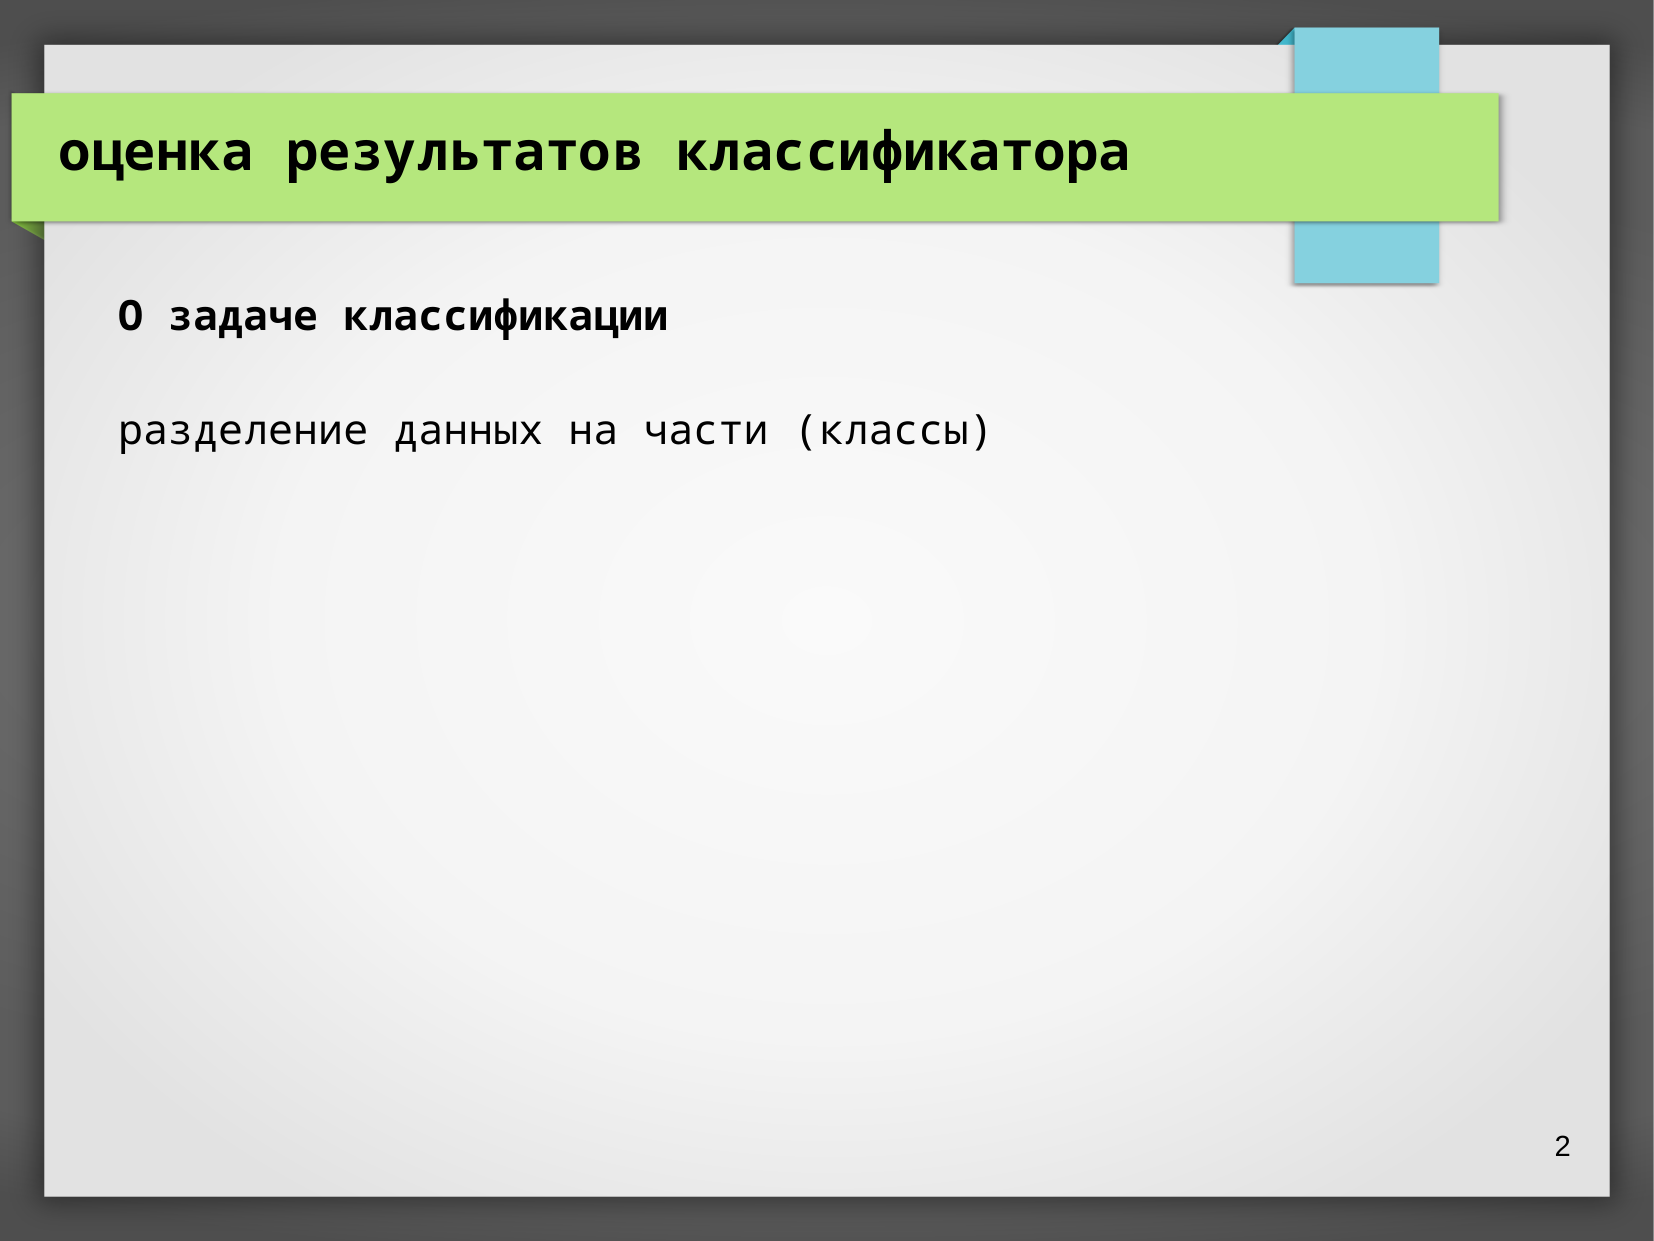

# оценка результатов классификатора
О задаче классификации
разделение данных на части (классы)
2